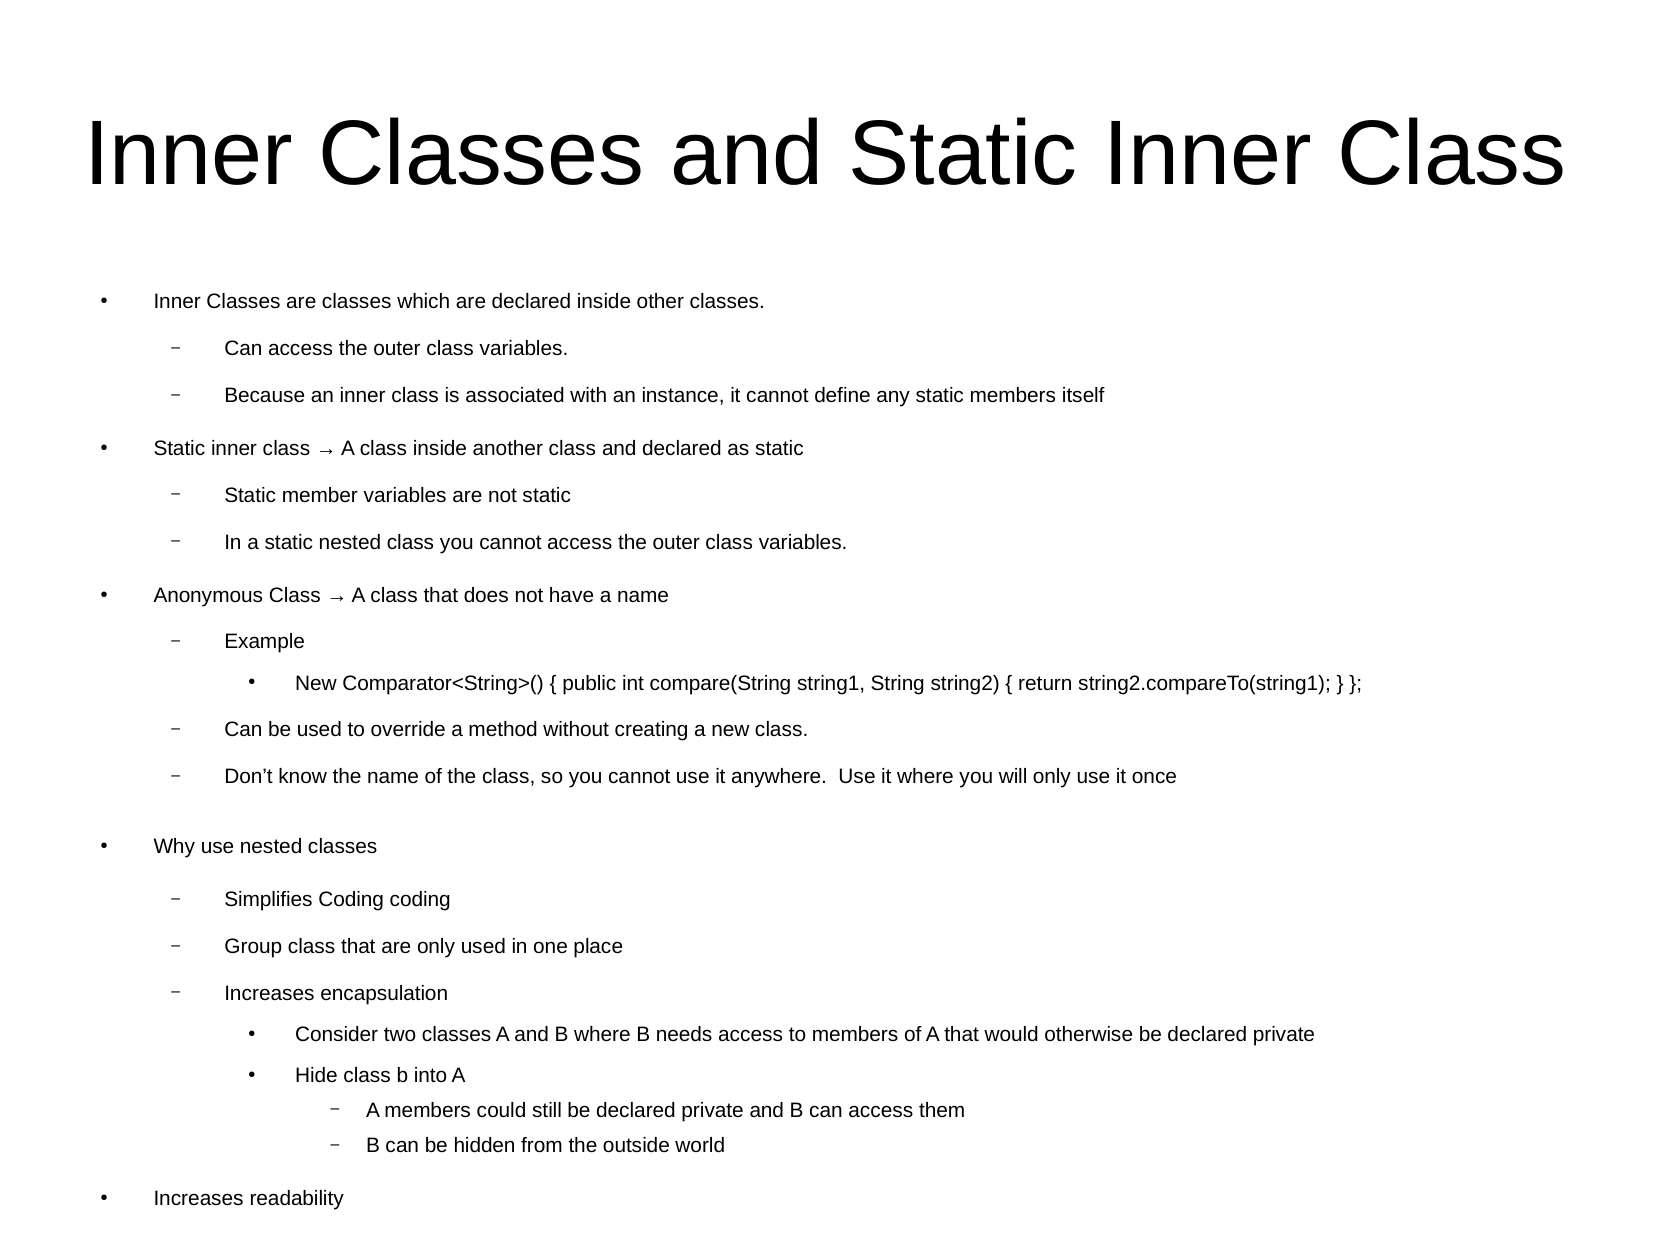

# Inner Classes and Static Inner Class
Inner Classes are classes which are declared inside other classes.
Can access the outer class variables.
Because an inner class is associated with an instance, it cannot define any static members itself
Static inner class → A class inside another class and declared as static
Static member variables are not static
In a static nested class you cannot access the outer class variables.
Anonymous Class → A class that does not have a name
Example
New Comparator<String>() { public int compare(String string1, String string2) { return string2.compareTo(string1); } };
Can be used to override a method without creating a new class.
Don’t know the name of the class, so you cannot use it anywhere. Use it where you will only use it once
Why use nested classes
Simplifies Coding coding
Group class that are only used in one place
Increases encapsulation
Consider two classes A and B where B needs access to members of A that would otherwise be declared private
Hide class b into A
A members could still be declared private and B can access them
B can be hidden from the outside world
Increases readability